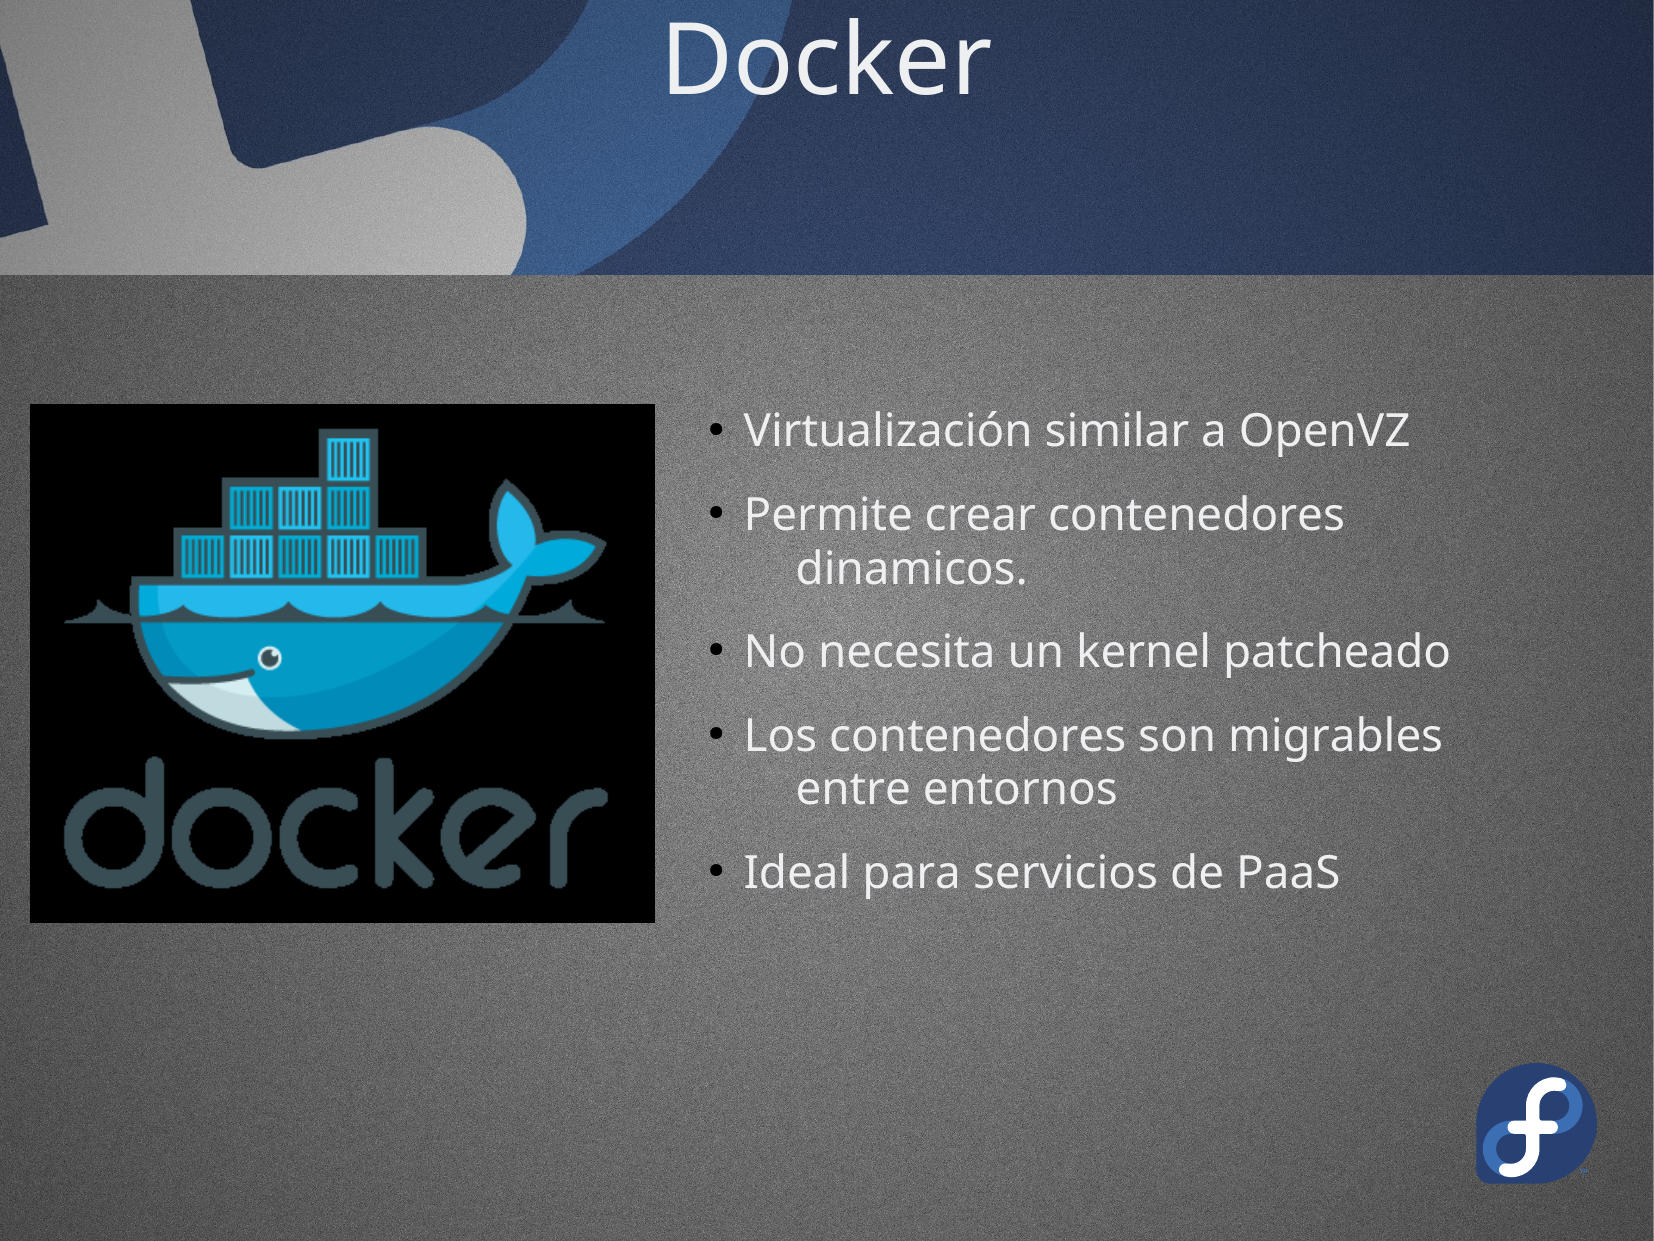

Docker
Virtualización similar a OpenVZ
Permite crear contenedores dinamicos.
No necesita un kernel patcheado
Los contenedores son migrables entre entornos
Ideal para servicios de PaaS